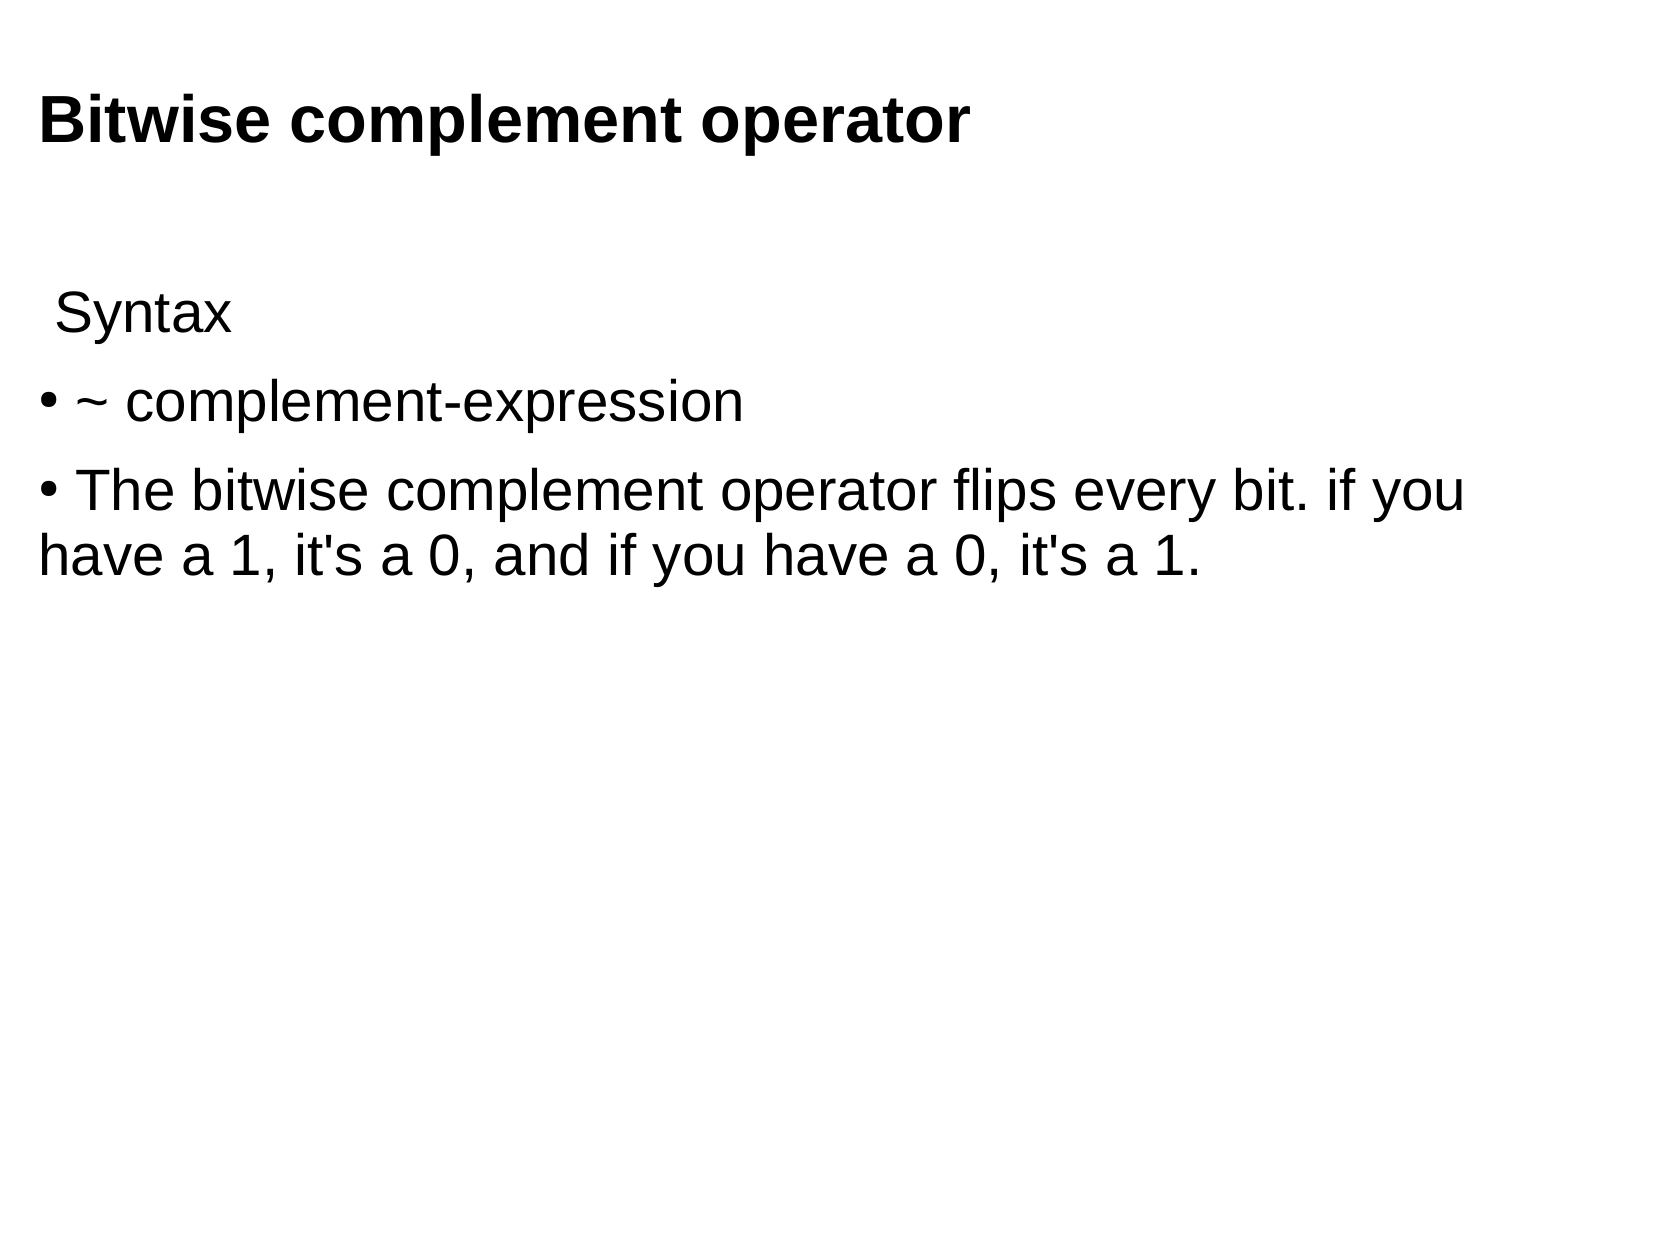

Bitwise complement operator
 Syntax
 ~ complement-expression
 The bitwise complement operator flips every bit. if you have a 1, it's a 0, and if you have a 0, it's a 1.